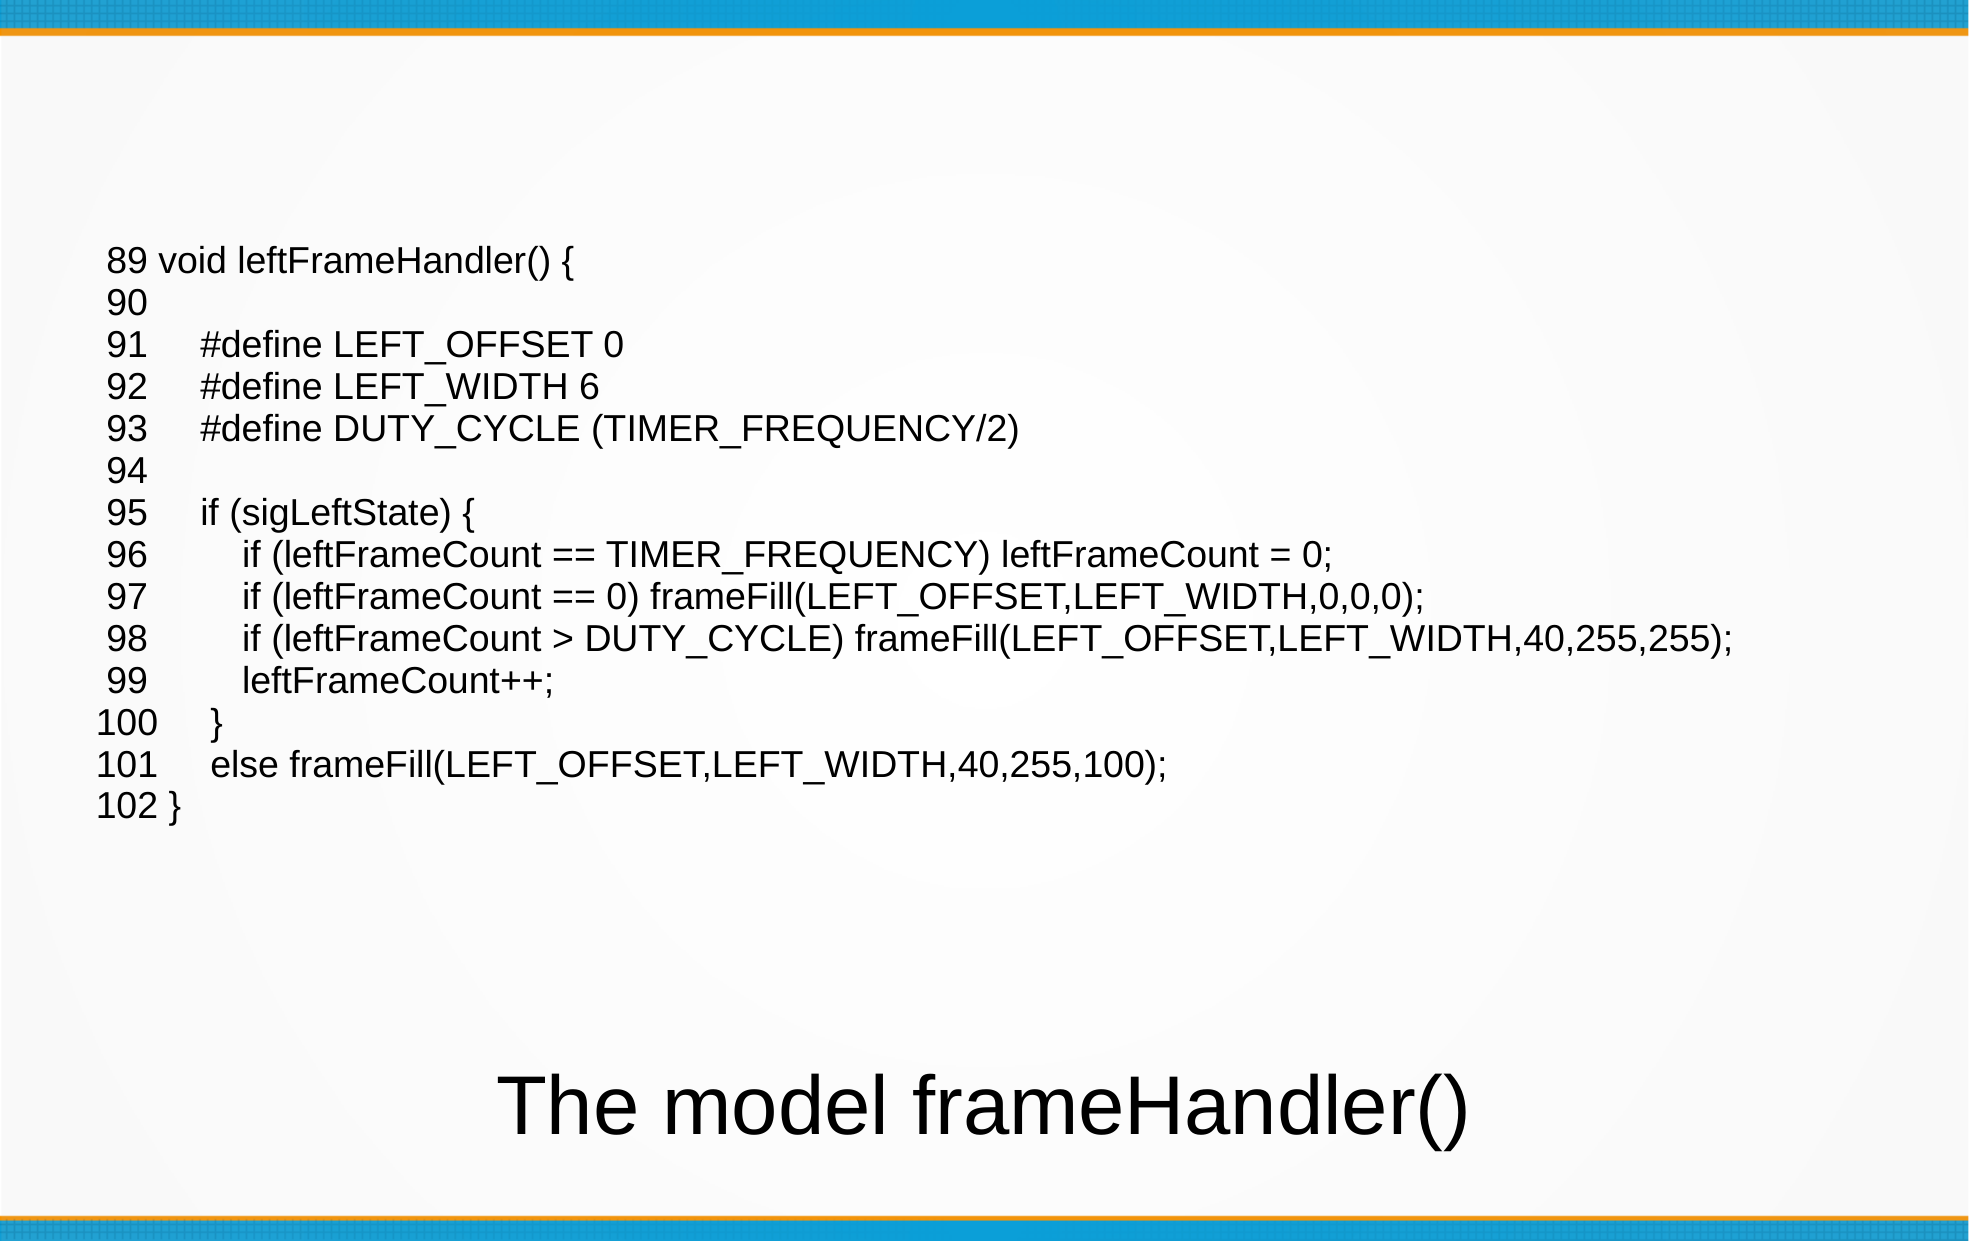

89 void leftFrameHandler() {
 90
 91 #define LEFT_OFFSET 0
 92 #define LEFT_WIDTH 6
 93 #define DUTY_CYCLE (TIMER_FREQUENCY/2)
 94
 95 if (sigLeftState) {
 96 if (leftFrameCount == TIMER_FREQUENCY) leftFrameCount = 0;
 97 if (leftFrameCount == 0) frameFill(LEFT_OFFSET,LEFT_WIDTH,0,0,0);
 98 if (leftFrameCount > DUTY_CYCLE) frameFill(LEFT_OFFSET,LEFT_WIDTH,40,255,255);
 99 leftFrameCount++;
100 }
101 else frameFill(LEFT_OFFSET,LEFT_WIDTH,40,255,100);
102 }
The model frameHandler()